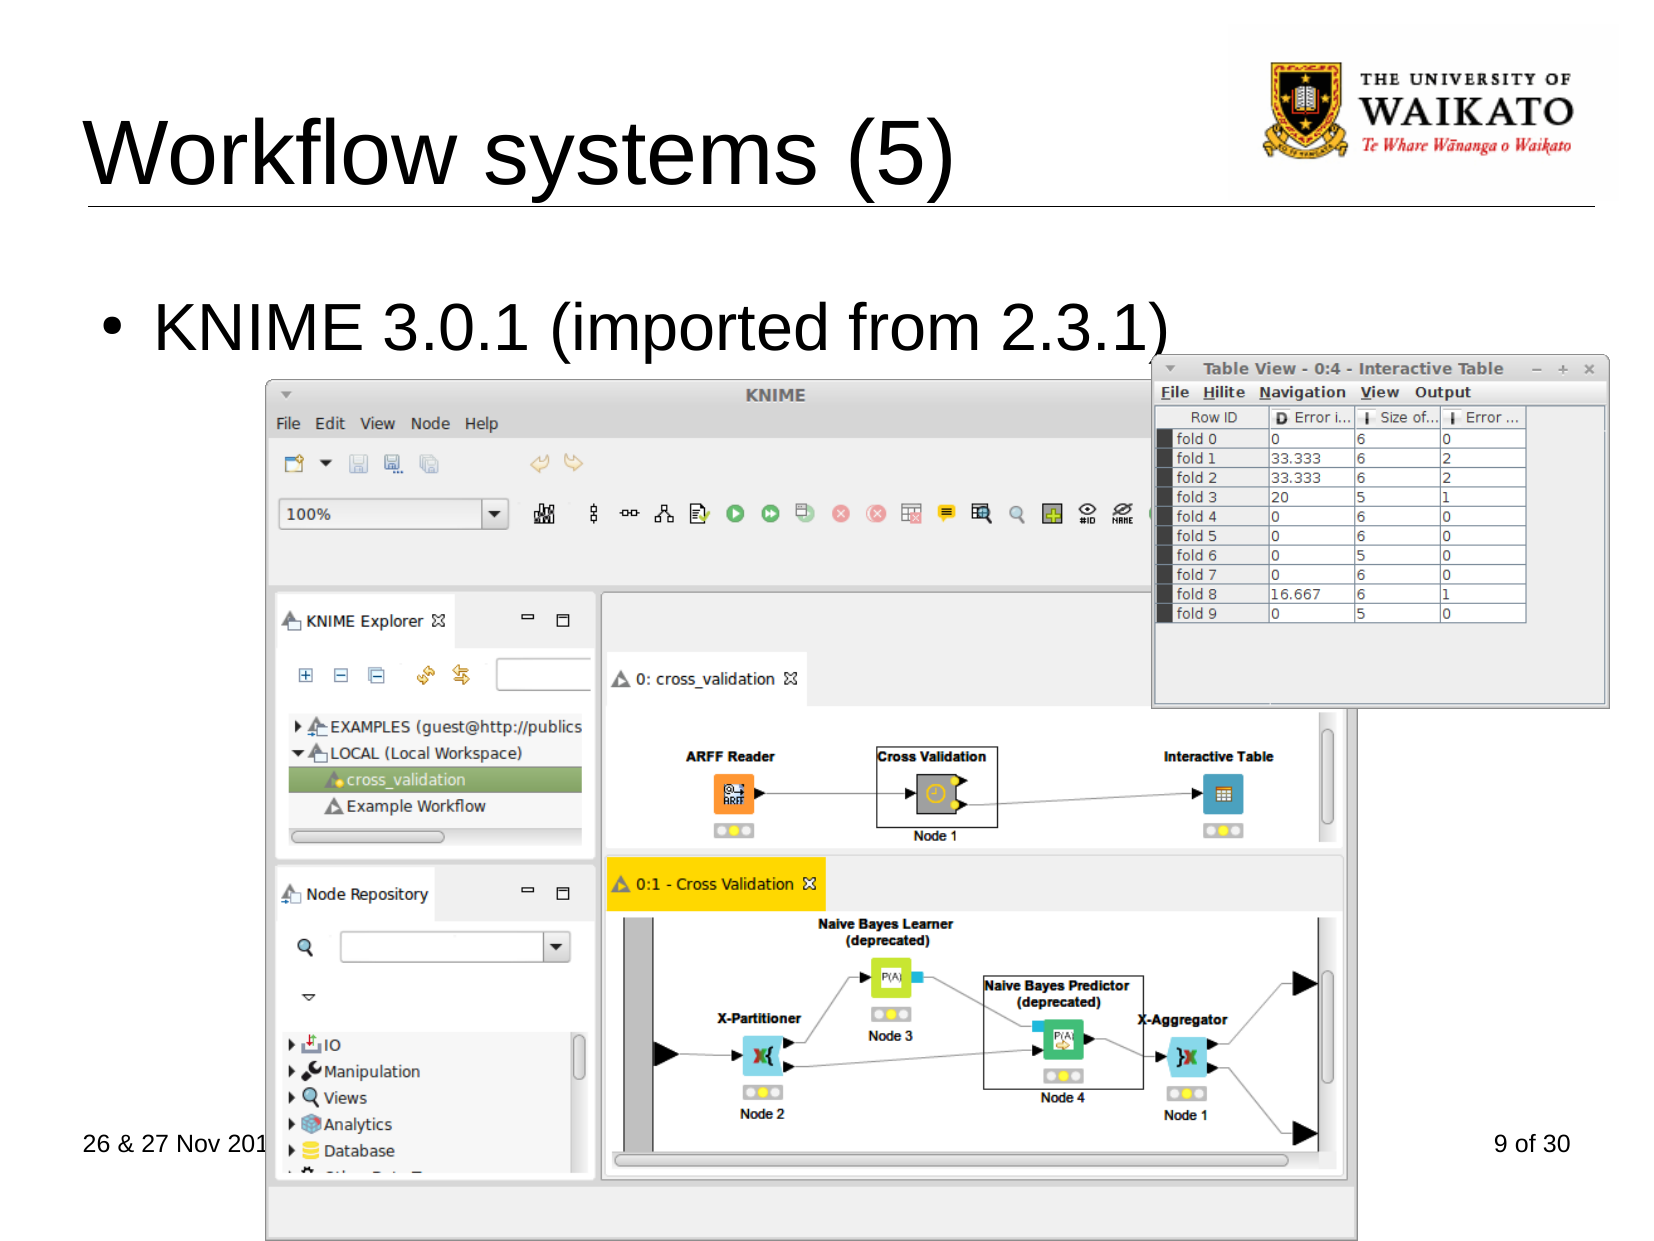

# Workflow systems (5)
KNIME 3.0.1 (imported from 2.3.1)
26 & 27 Nov 2015
Peter Reutemann
9